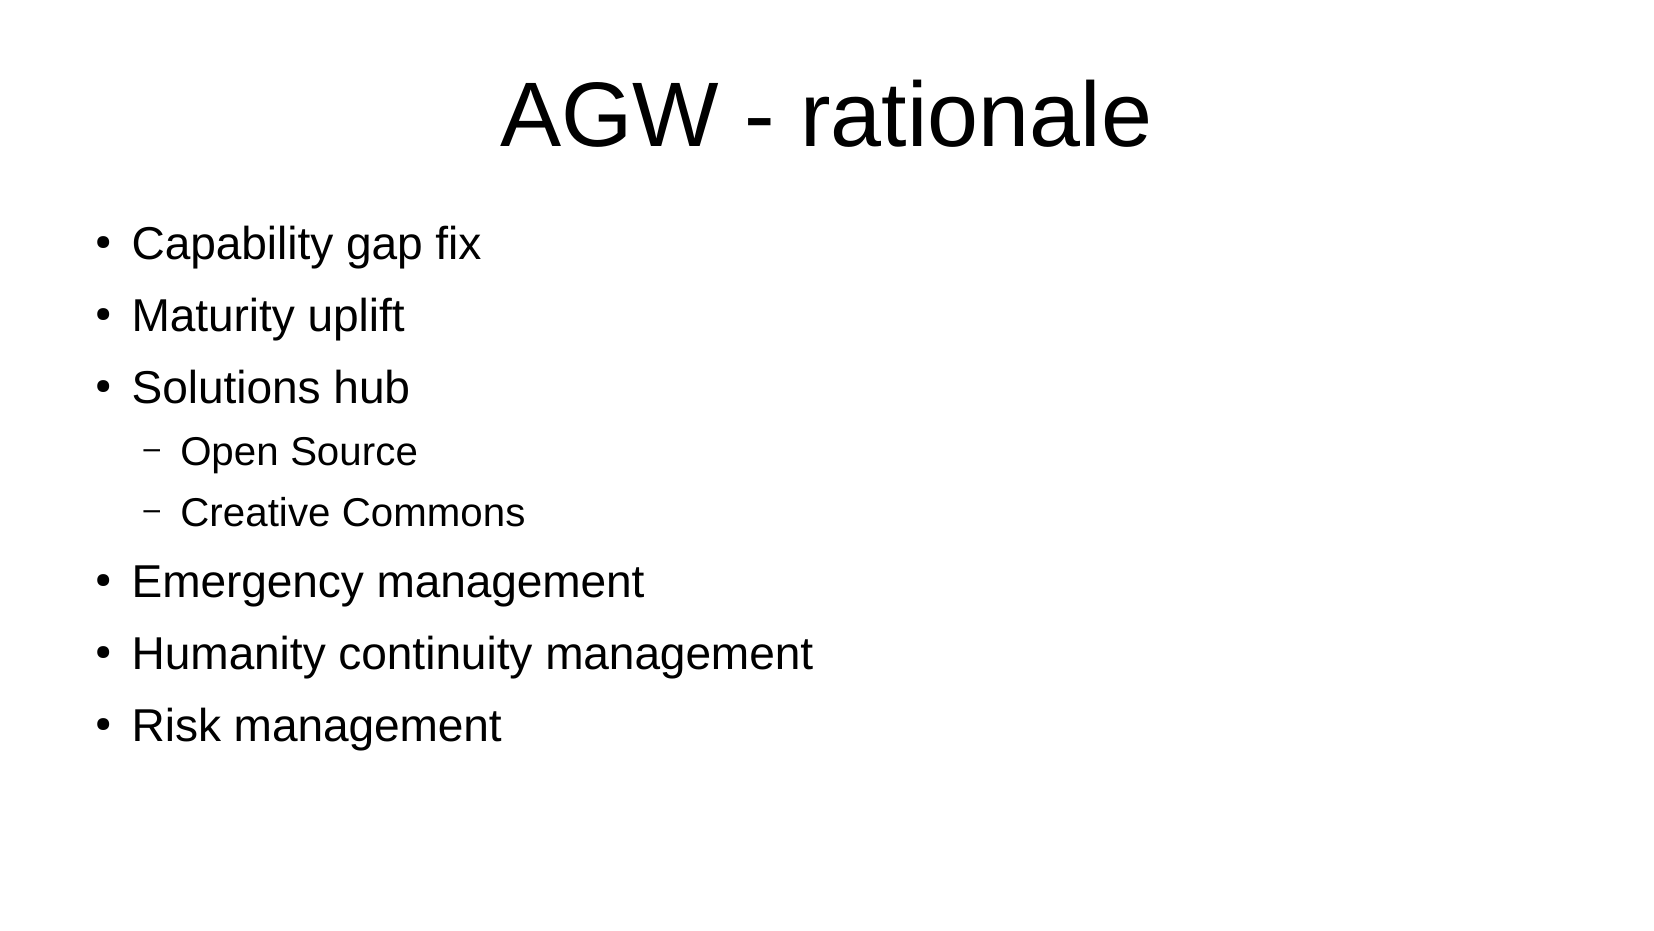

# AGW - rationale
Capability gap fix
Maturity uplift
Solutions hub
Open Source
Creative Commons
Emergency management
Humanity continuity management
Risk management